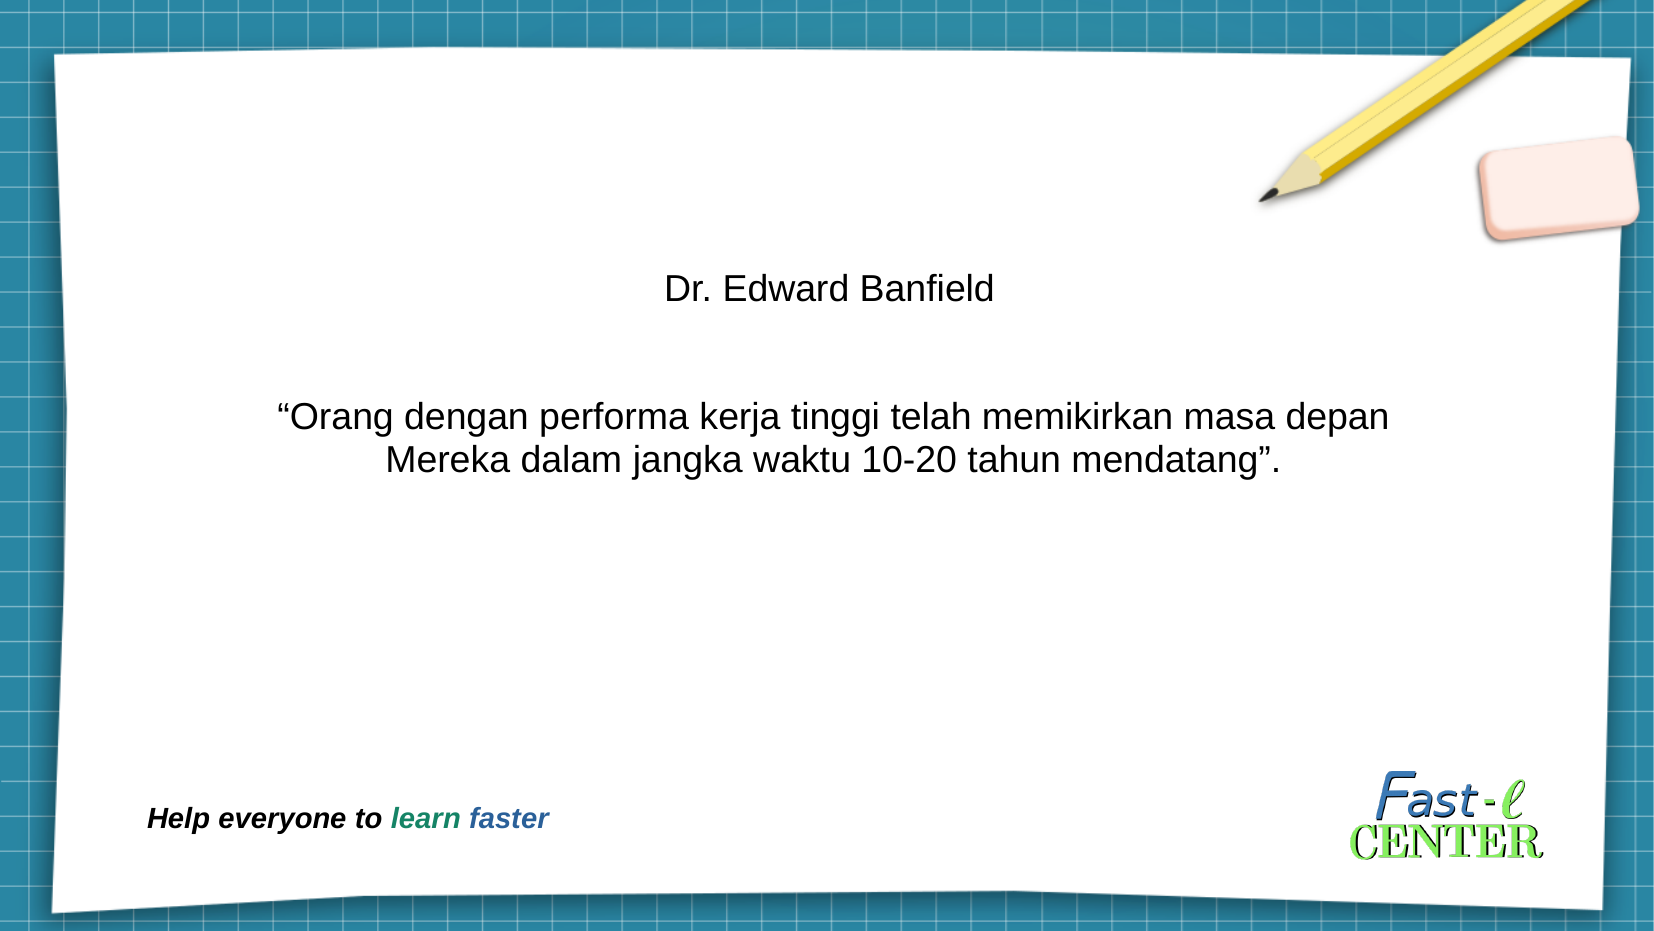

Dr. Edward Banfield
“Orang dengan performa kerja tinggi telah memikirkan masa depan
Mereka dalam jangka waktu 10-20 tahun mendatang”.
Help everyone to learn faster